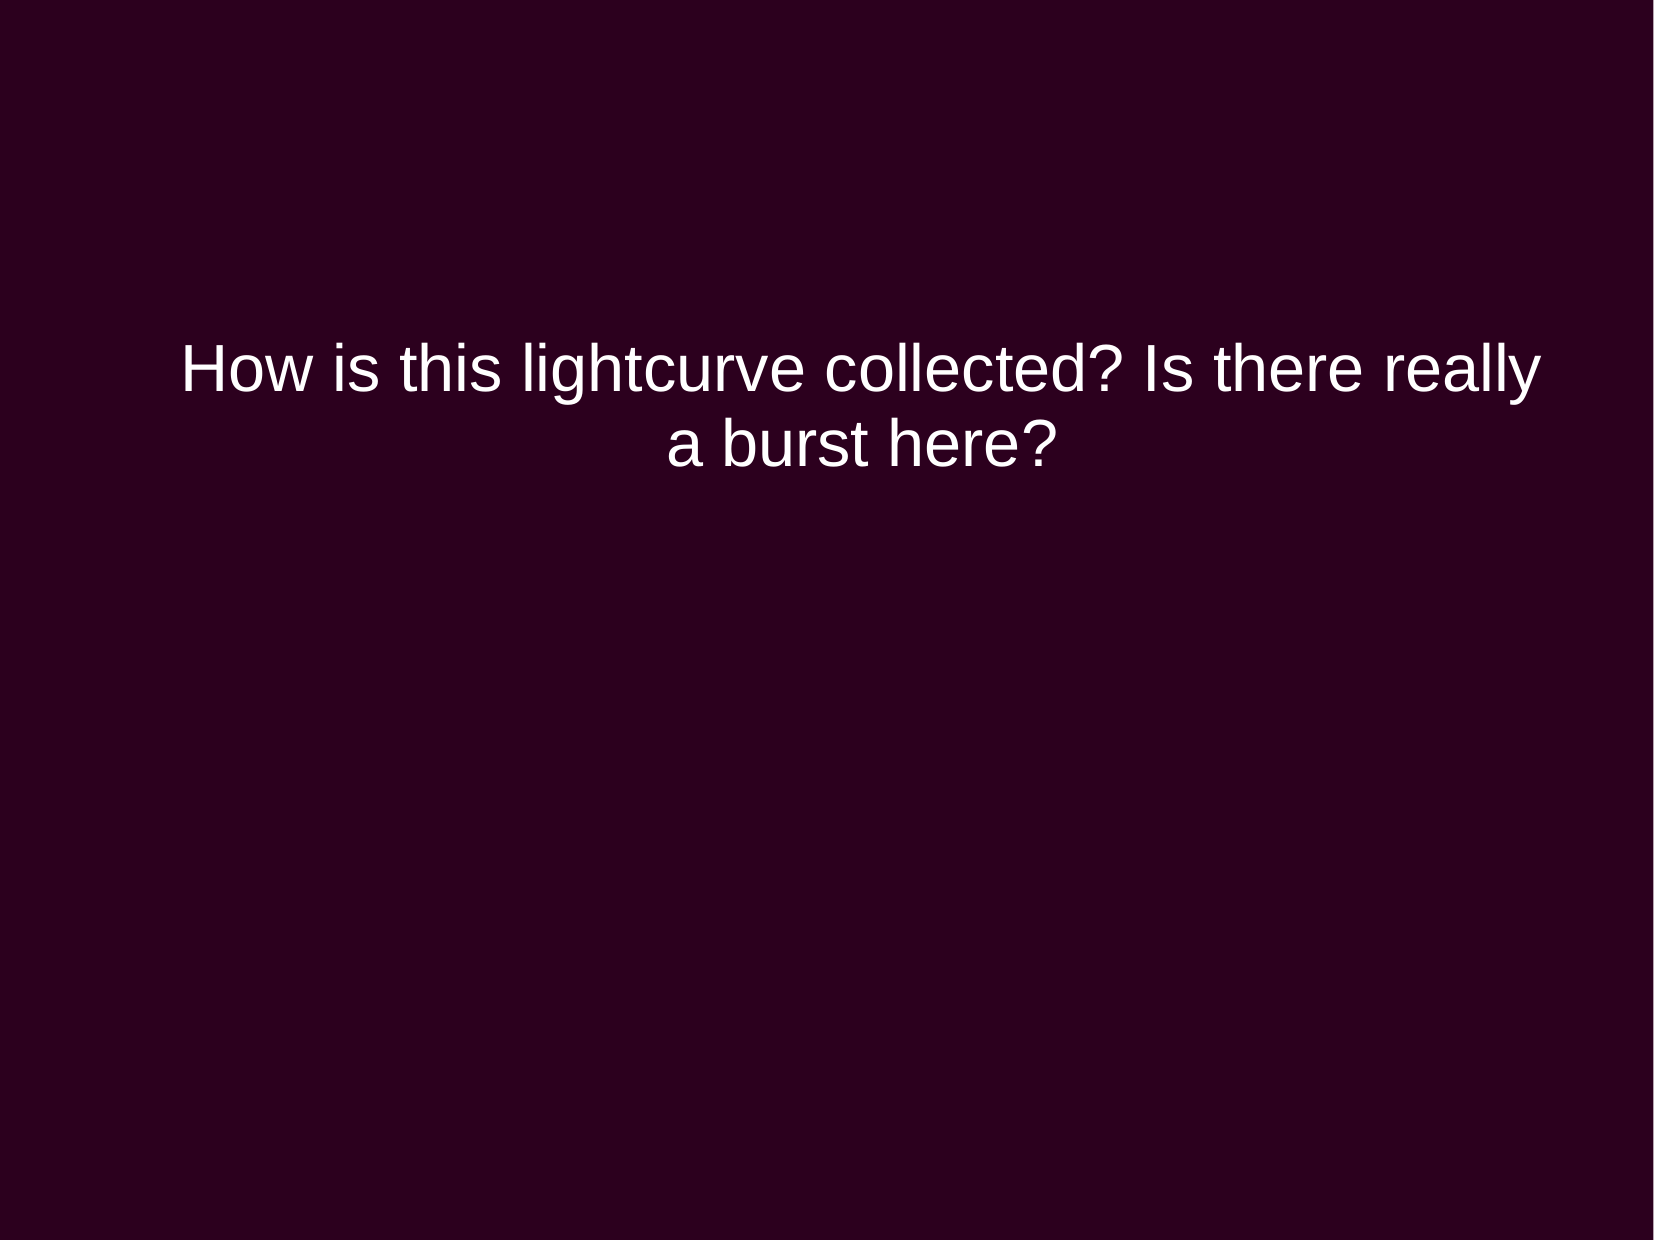

#
How is this lightcurve collected? Is there really a burst here?